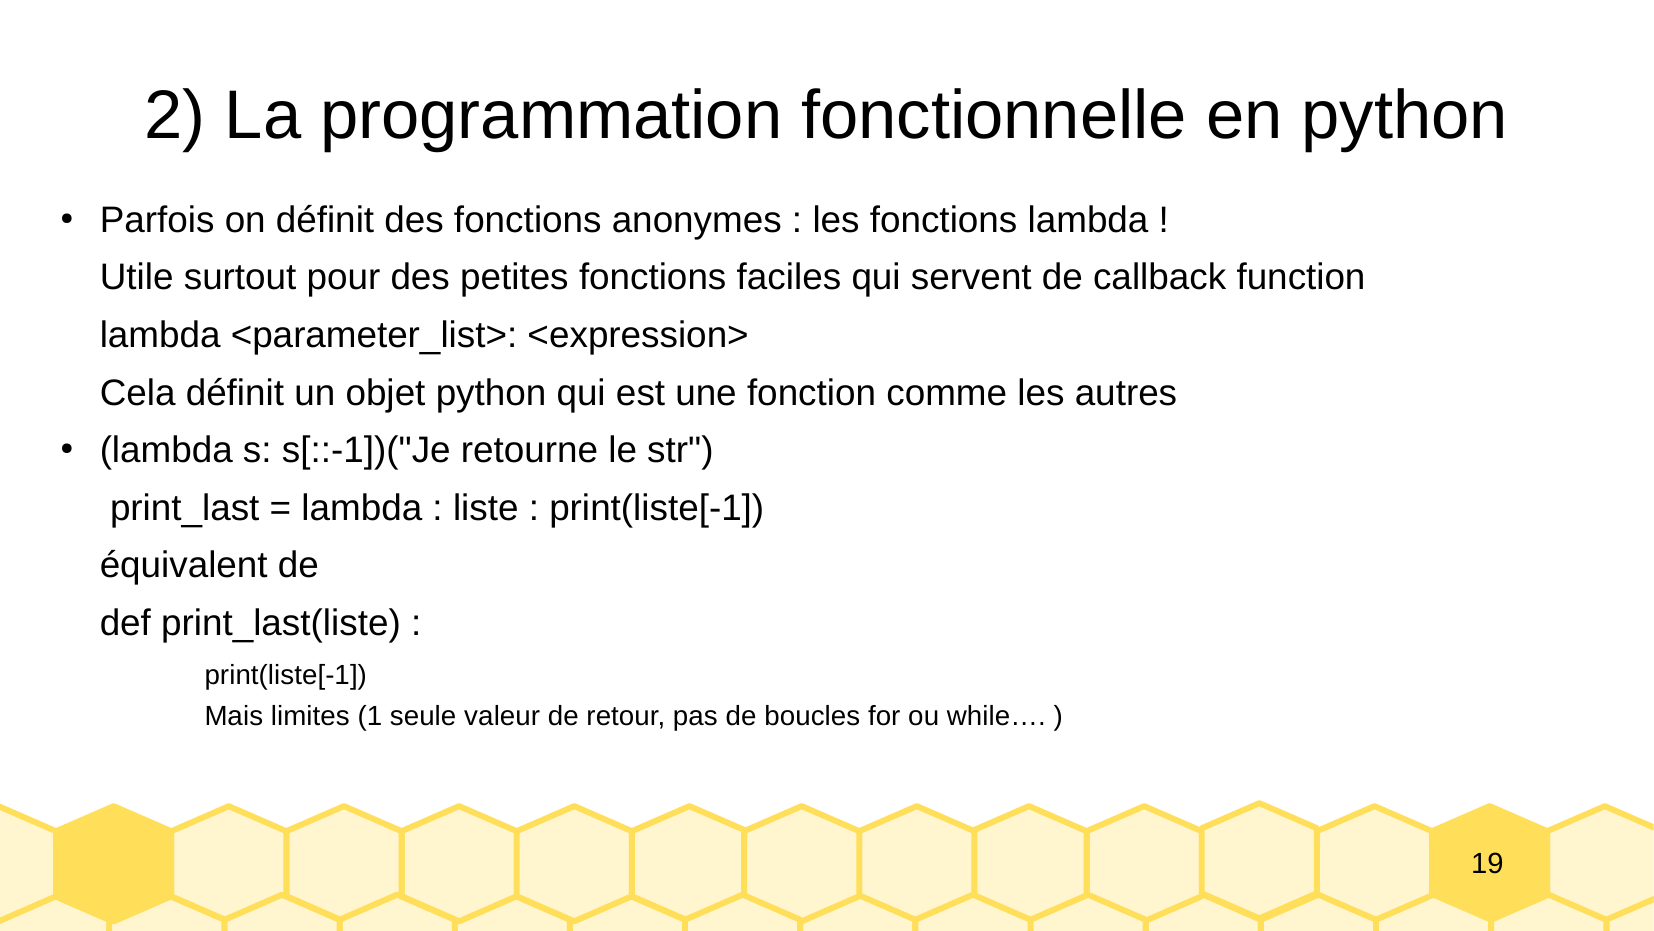

# 2) La programmation fonctionnelle en python
Parfois on définit des fonctions anonymes : les fonctions lambda !
Utile surtout pour des petites fonctions faciles qui servent de callback function
lambda <parameter_list>: <expression>
Cela définit un objet python qui est une fonction comme les autres
(lambda s: s[::-1])("Je retourne le str")
 print_last = lambda : liste : print(liste[-1])
équivalent de
def print_last(liste) :
print(liste[-1])
Mais limites (1 seule valeur de retour, pas de boucles for ou while…. )